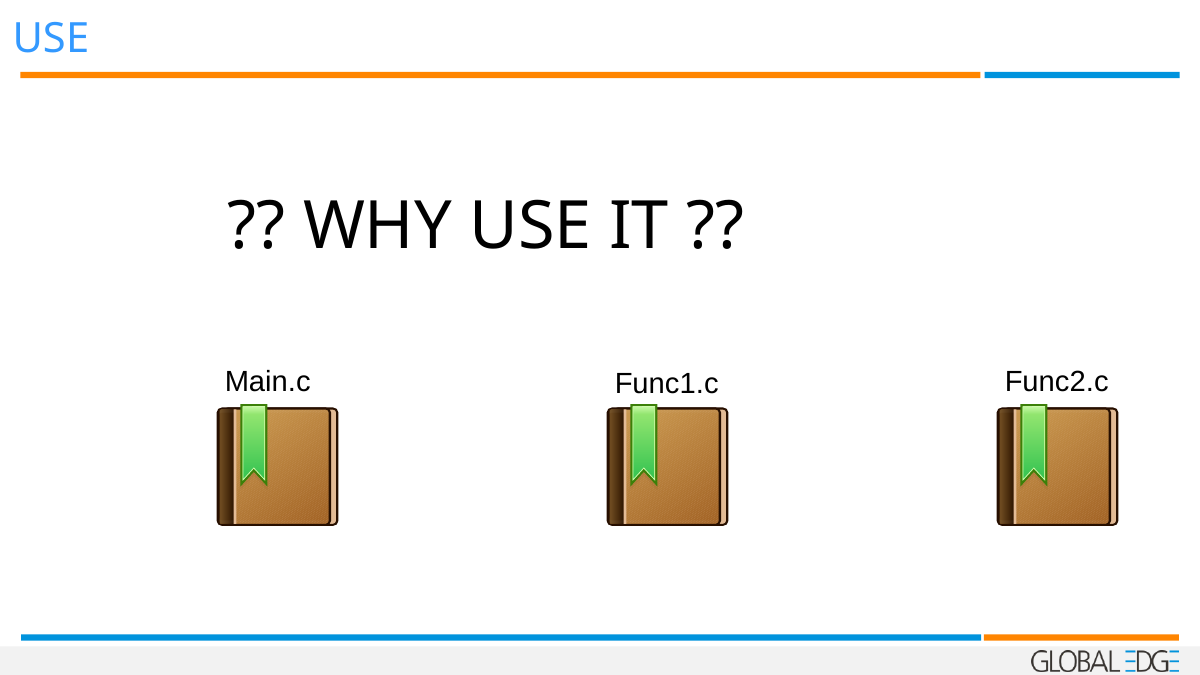

# USE
 ?? WHY USE IT ??
Main.c
Func2.c
Func1.c